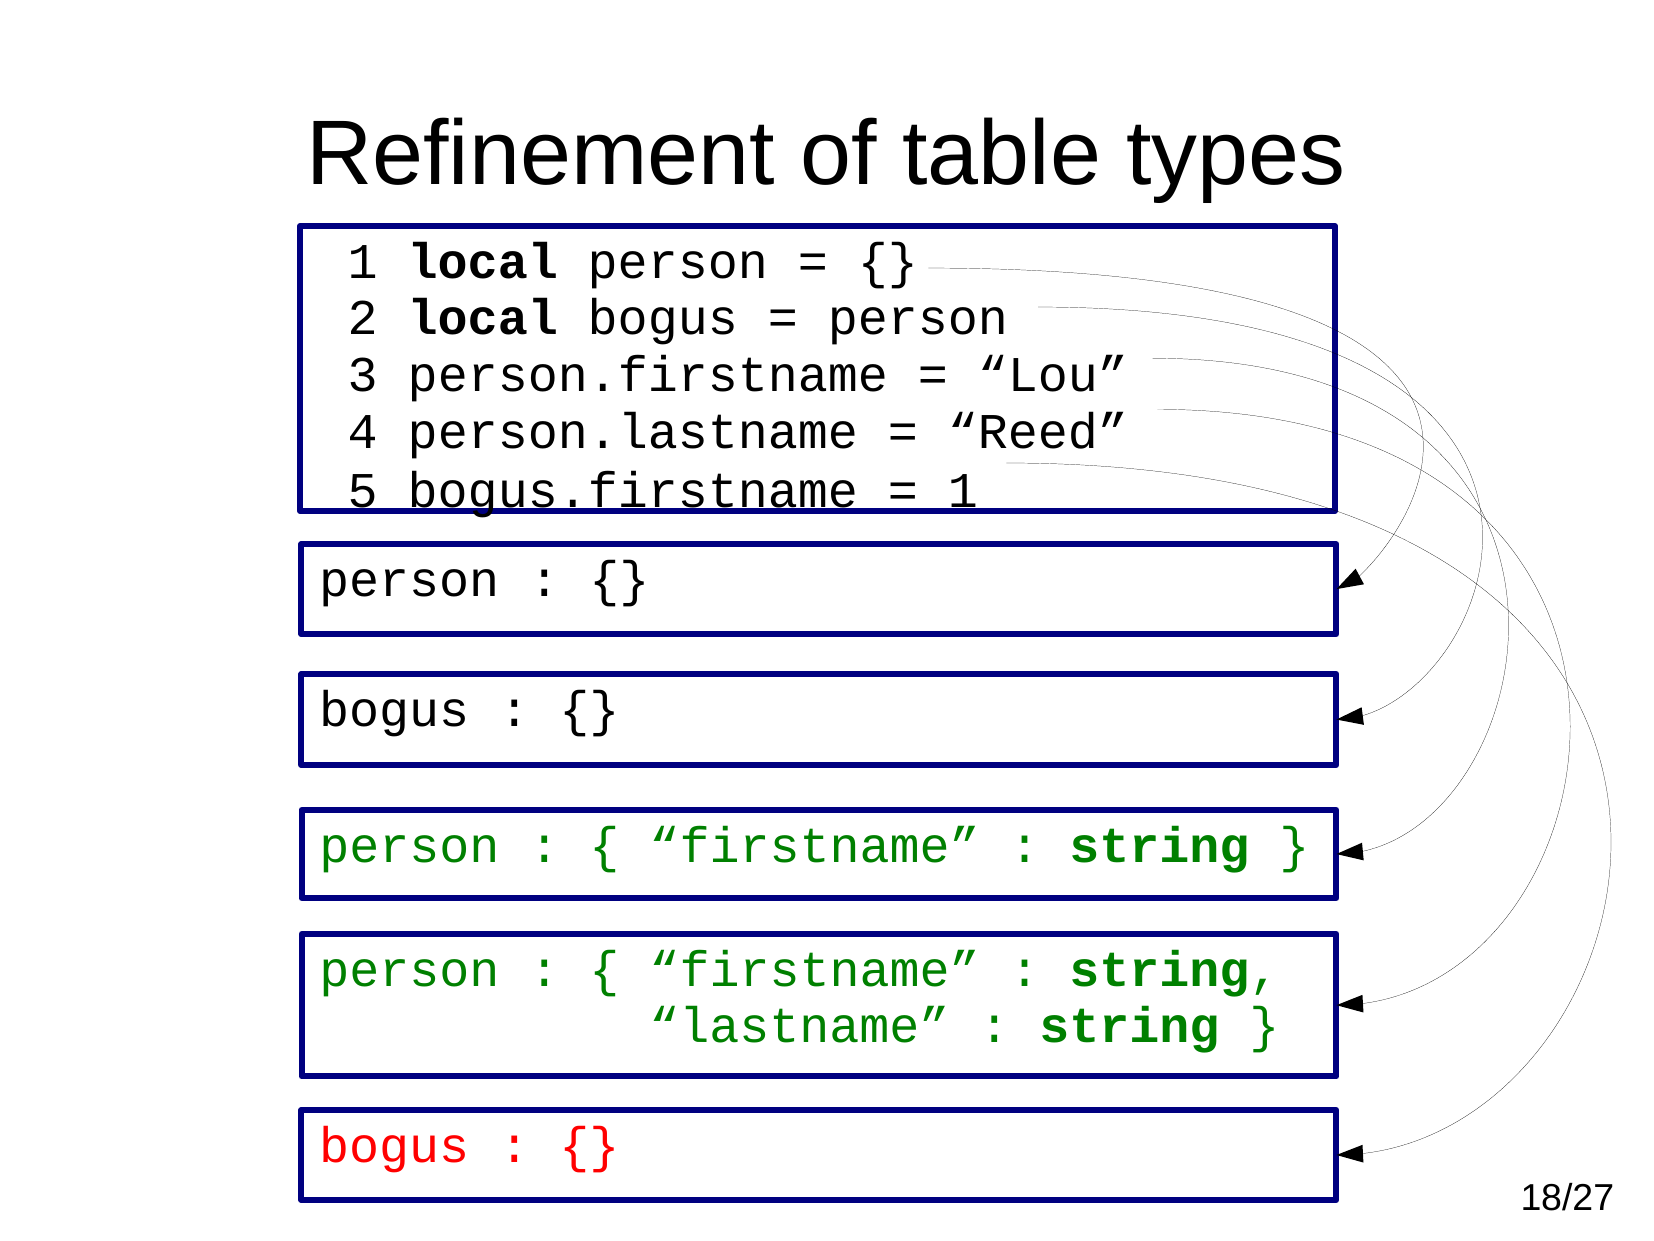

# Refinement of table types
 1 local person = {}
 2 local bogus = person
 3 person.firstname = “Lou”
 4 person.lastname = “Reed”
 5 bogus.firstname = 1
person : {}
bogus : {}
person : { “firstname” : string }
person : { “firstname” : string,
 “lastname” : string }
bogus : {}
 18/27